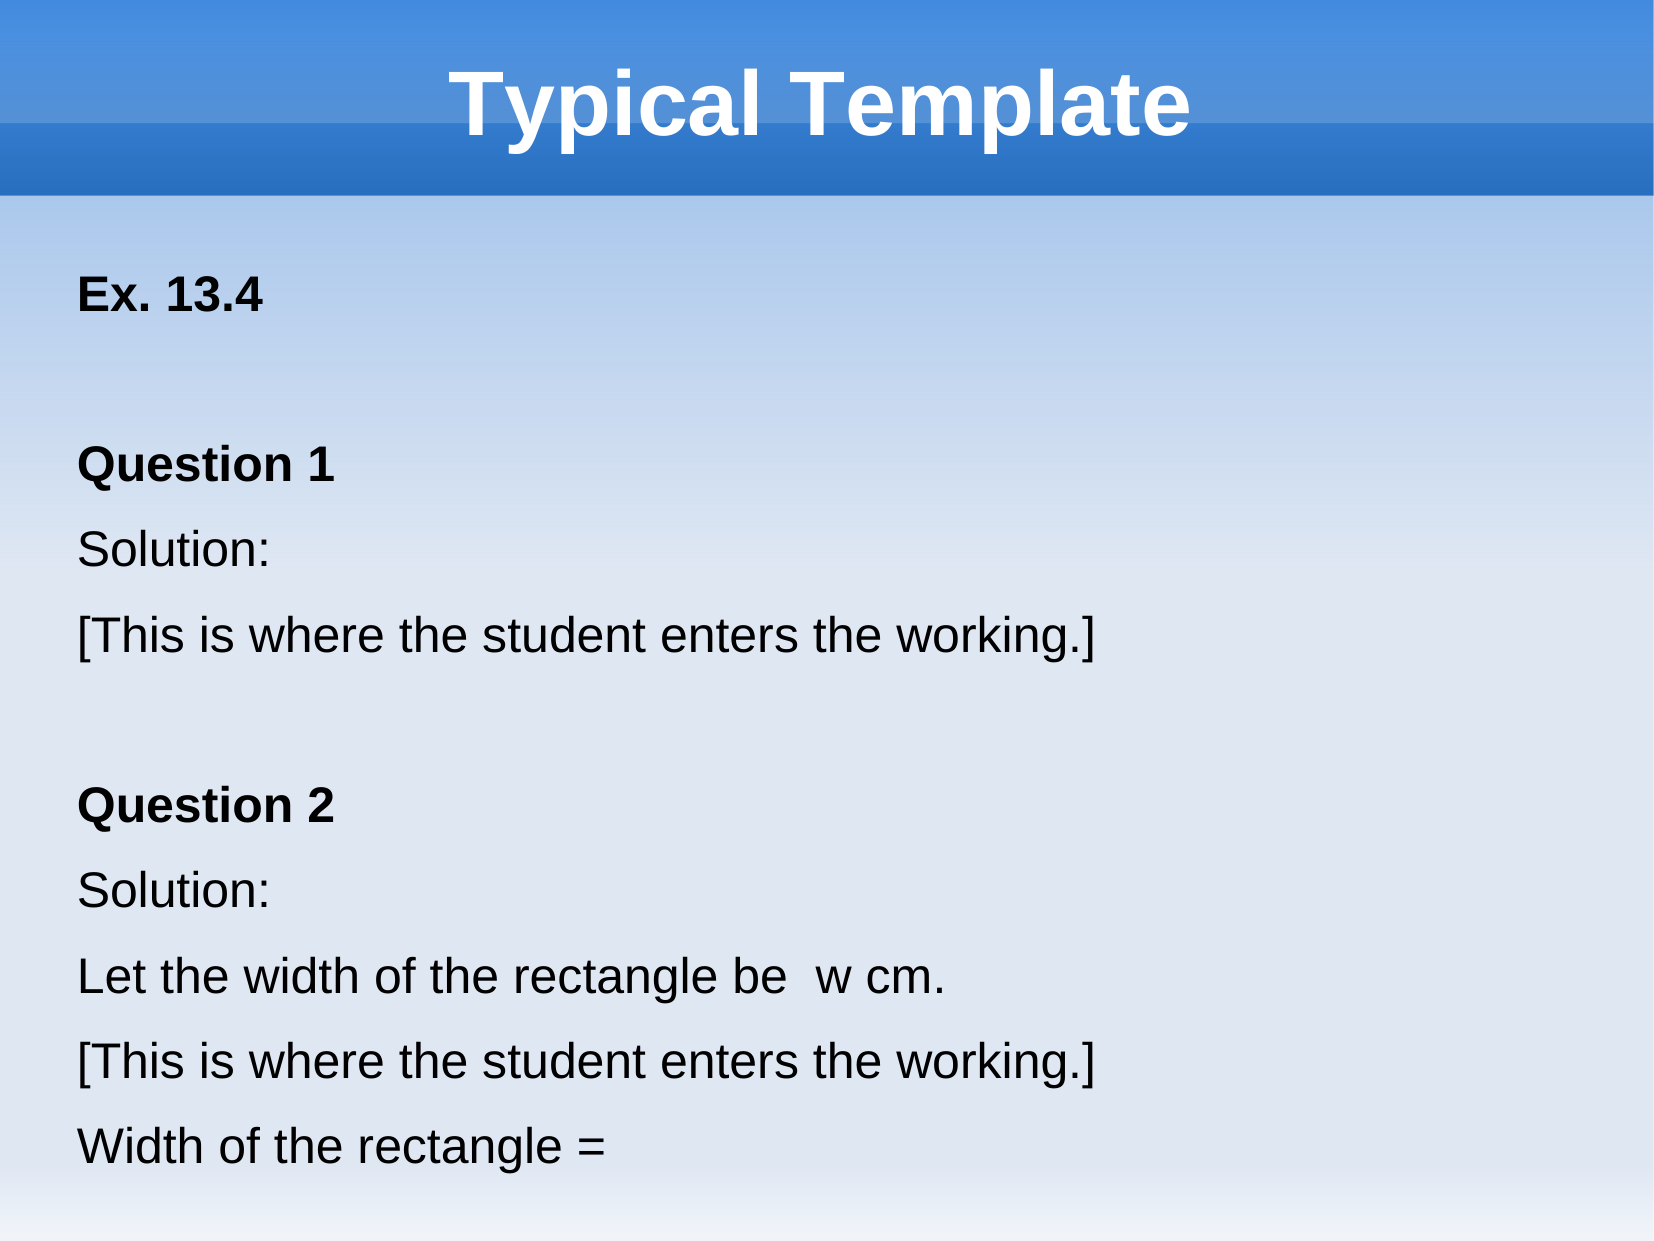

# Typical Template
Ex. 13.4
Question 1
Solution:
[This is where the student enters the working.]
Question 2
Solution:
Let the width of the rectangle be w cm.
[This is where the student enters the working.]
Width of the rectangle =